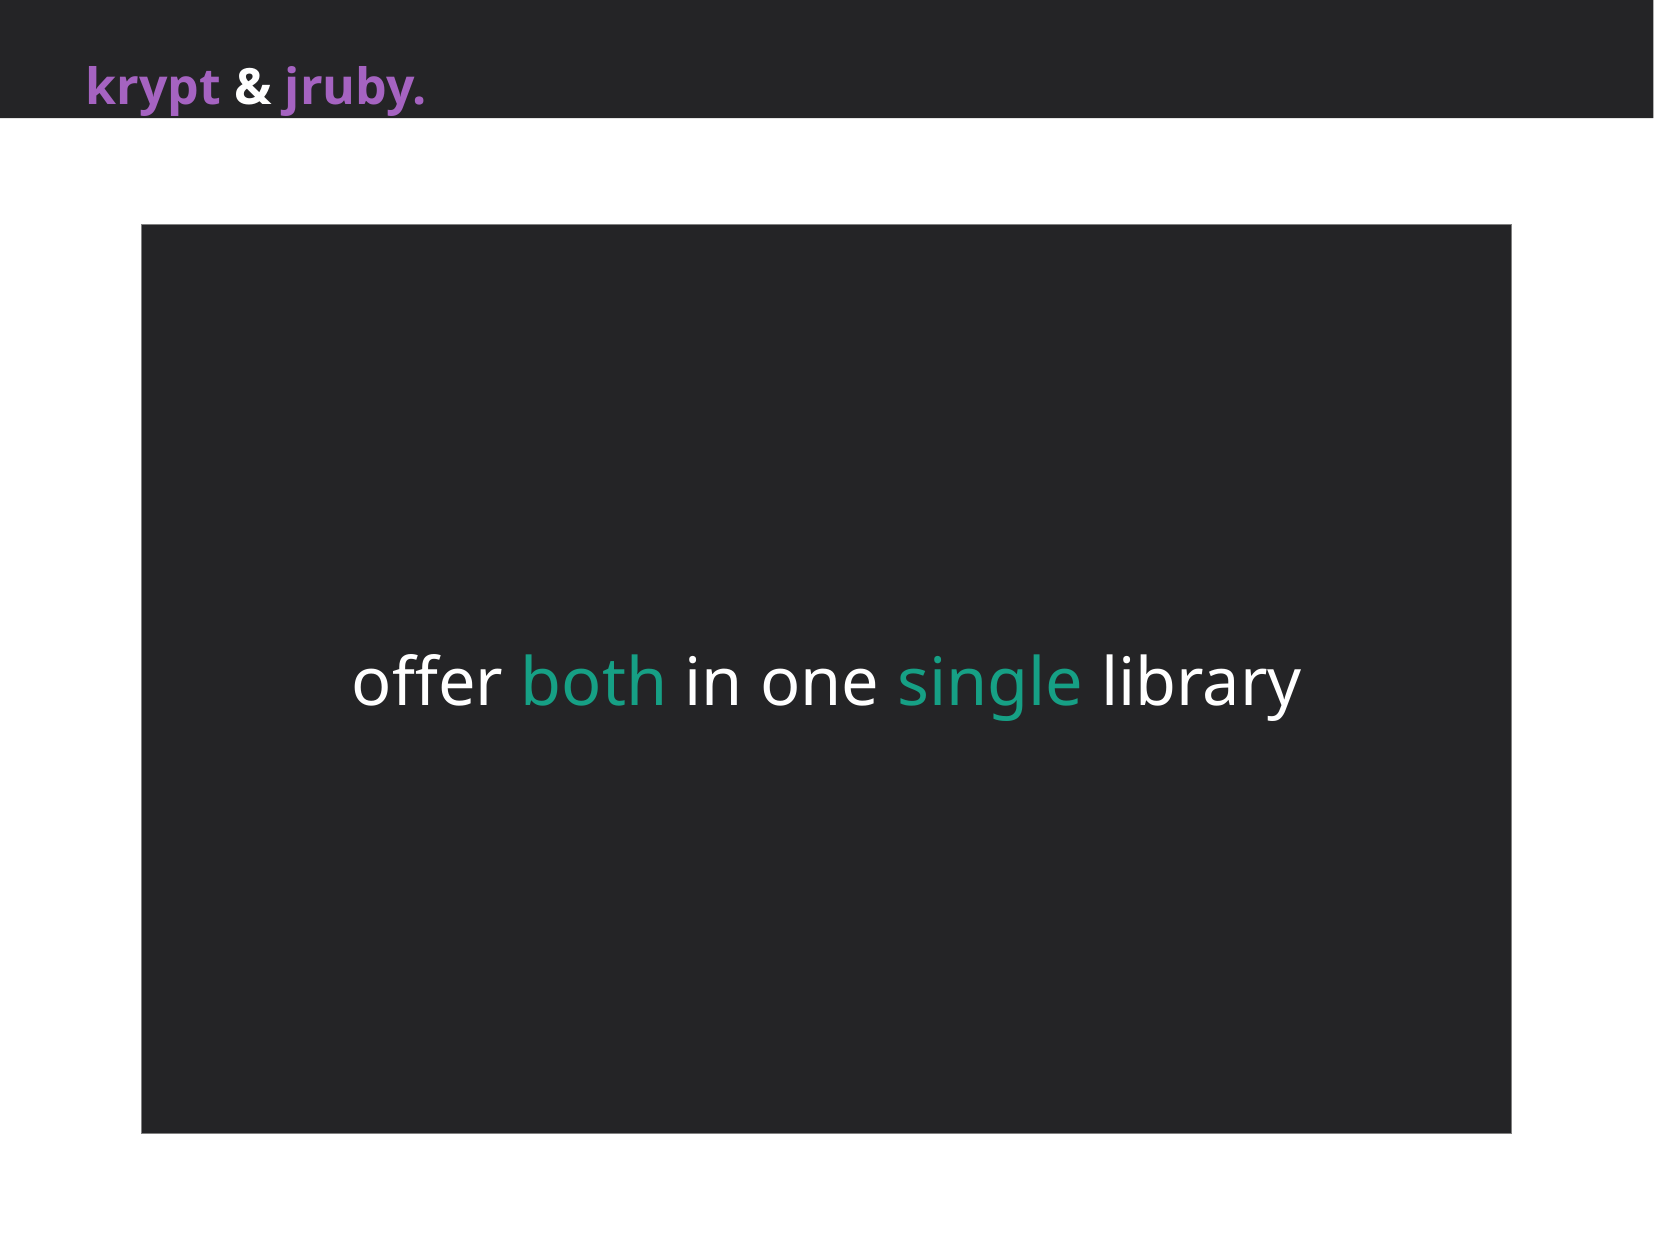

krypt & jruby.
offer both in one single library